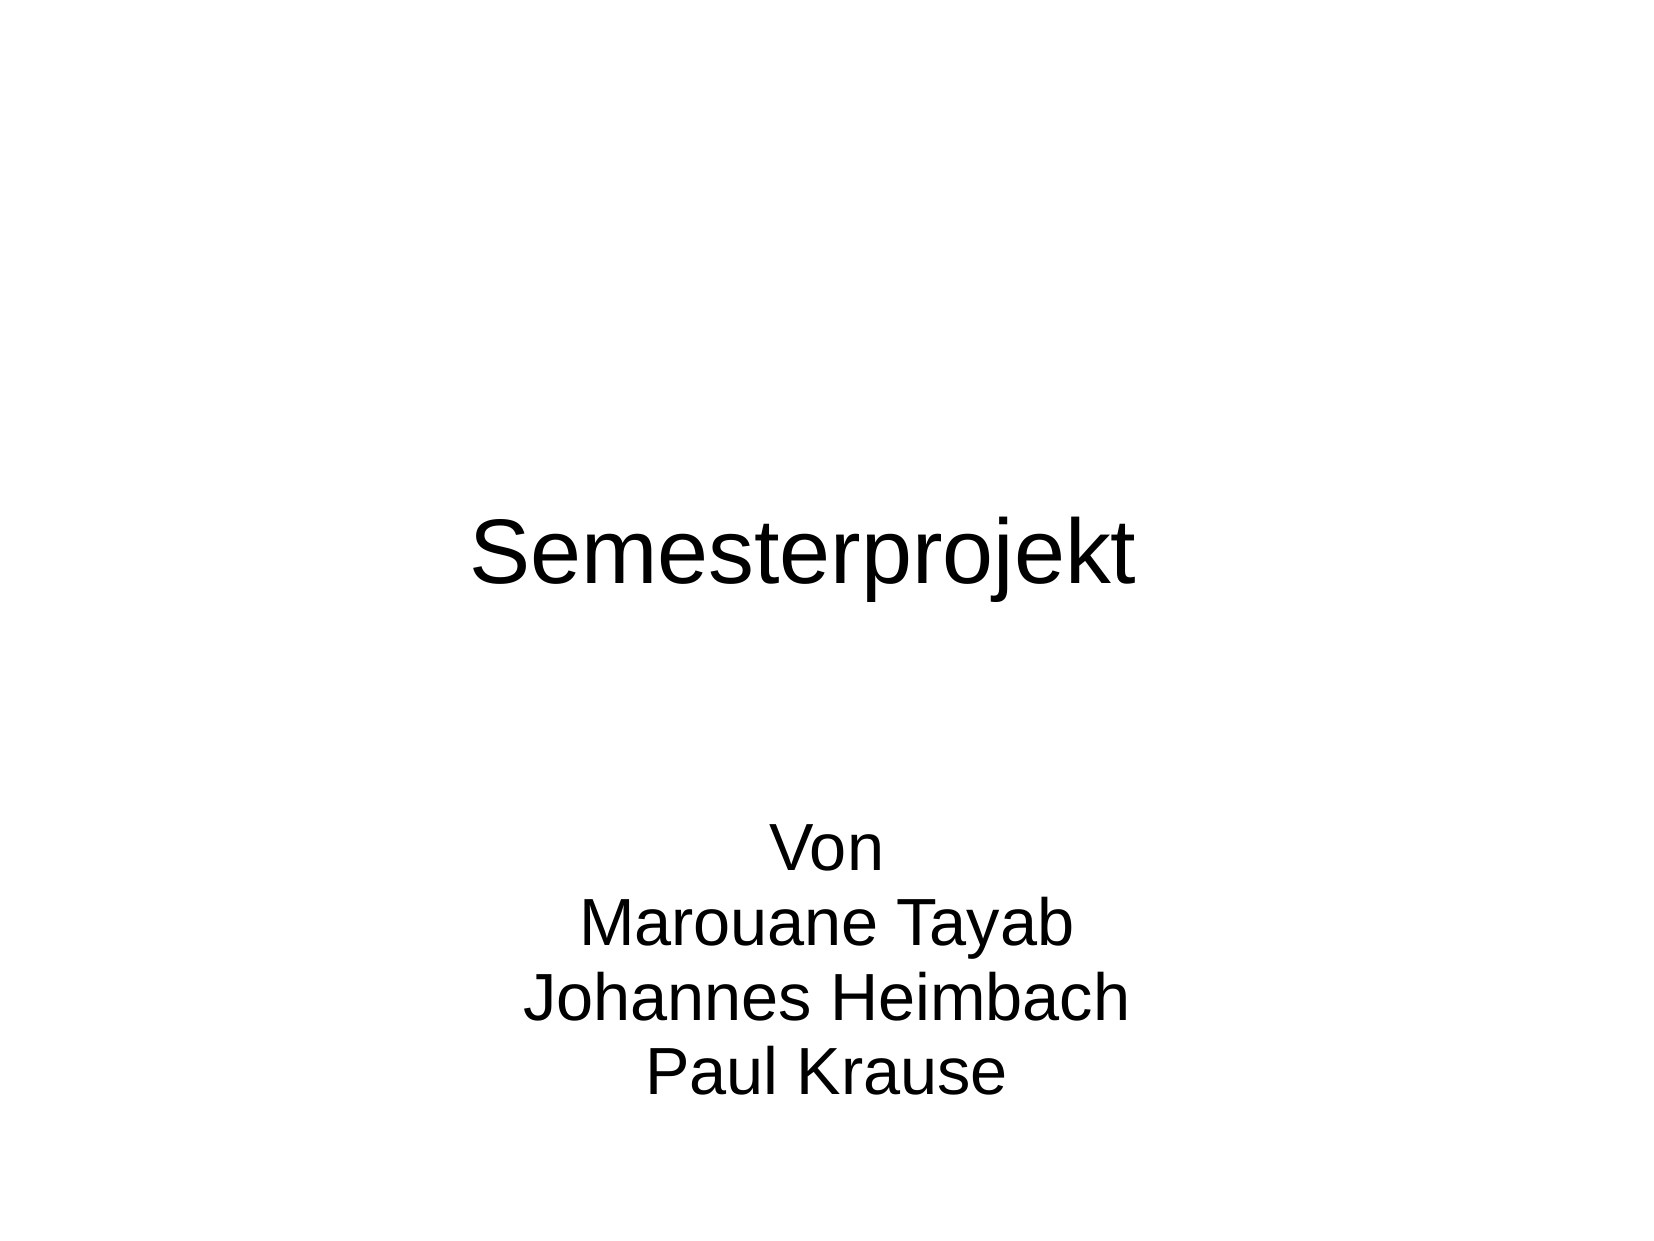

# Semesterprojekt
Von
Marouane Tayab
Johannes Heimbach
Paul Krause